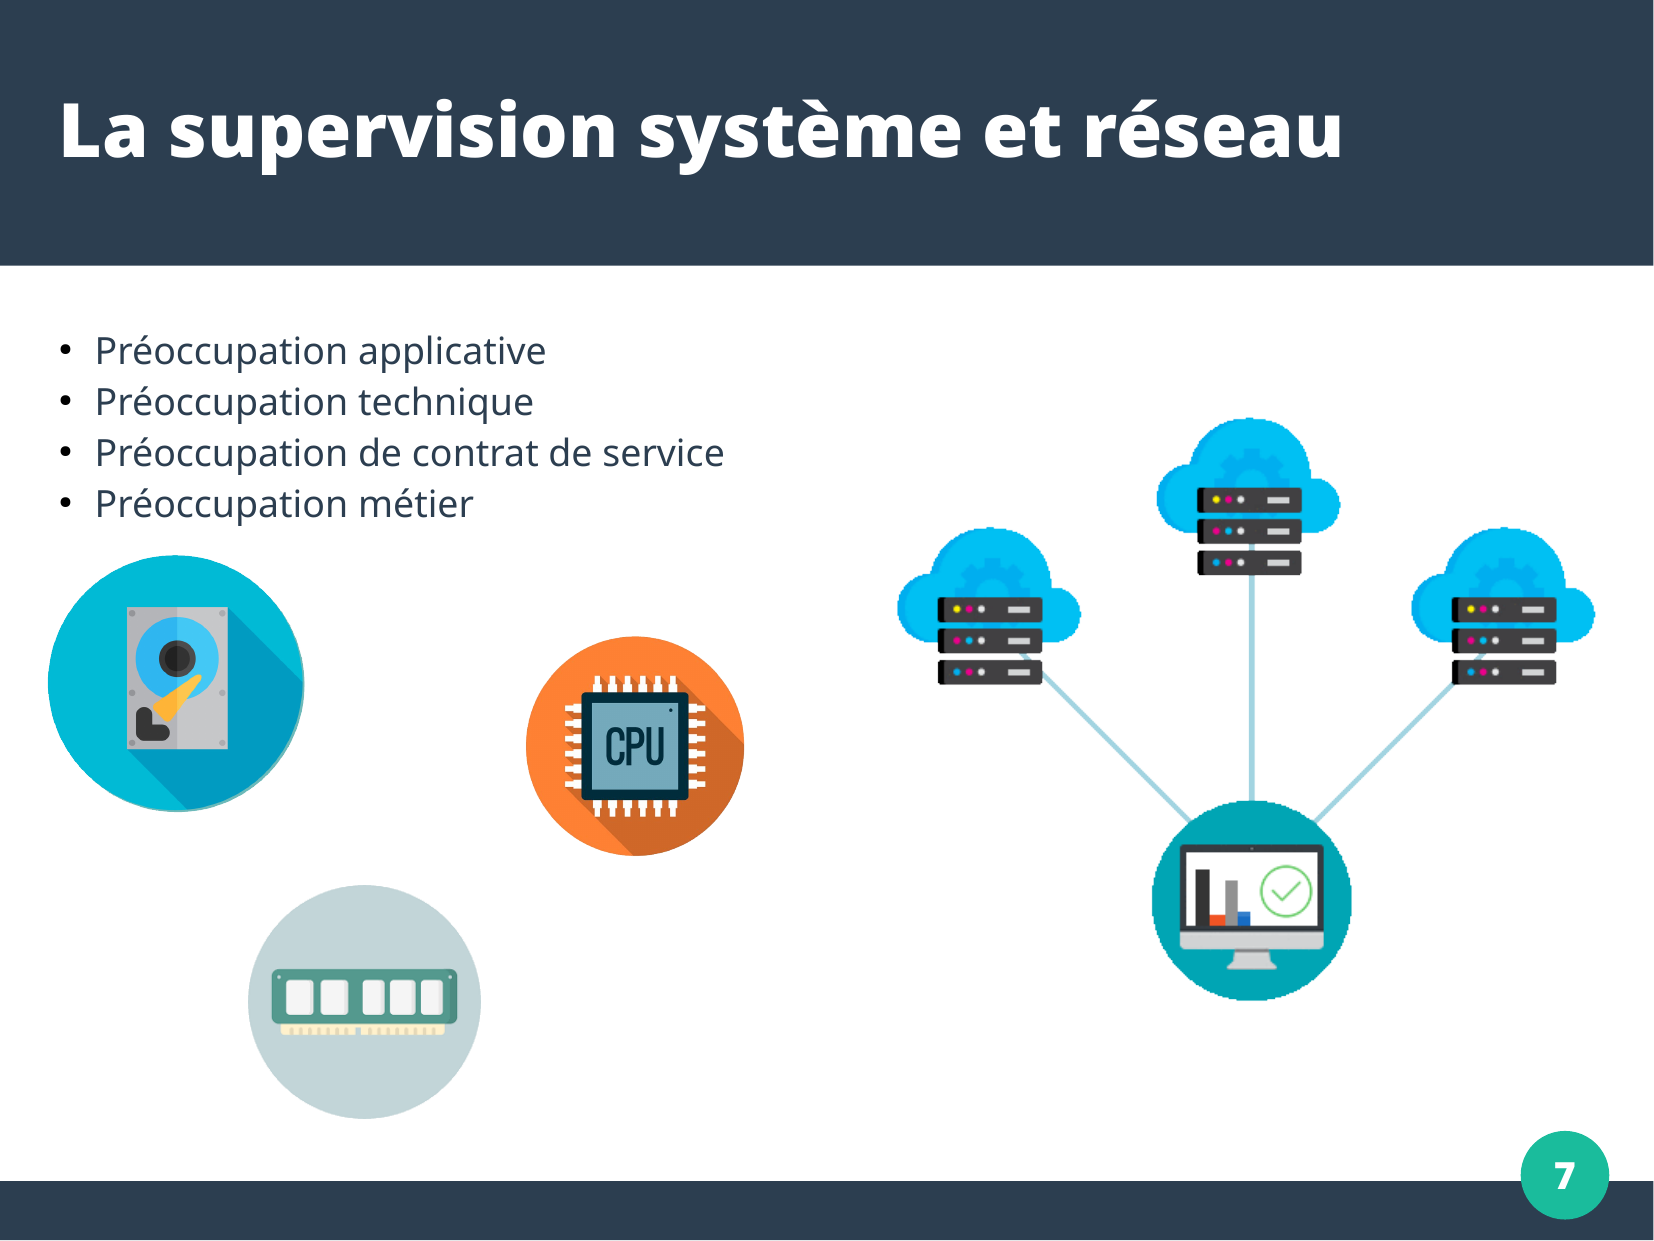

# La supervision système et réseau
Préoccupation applicative
Préoccupation technique
Préoccupation de contrat de service
Préoccupation métier
7